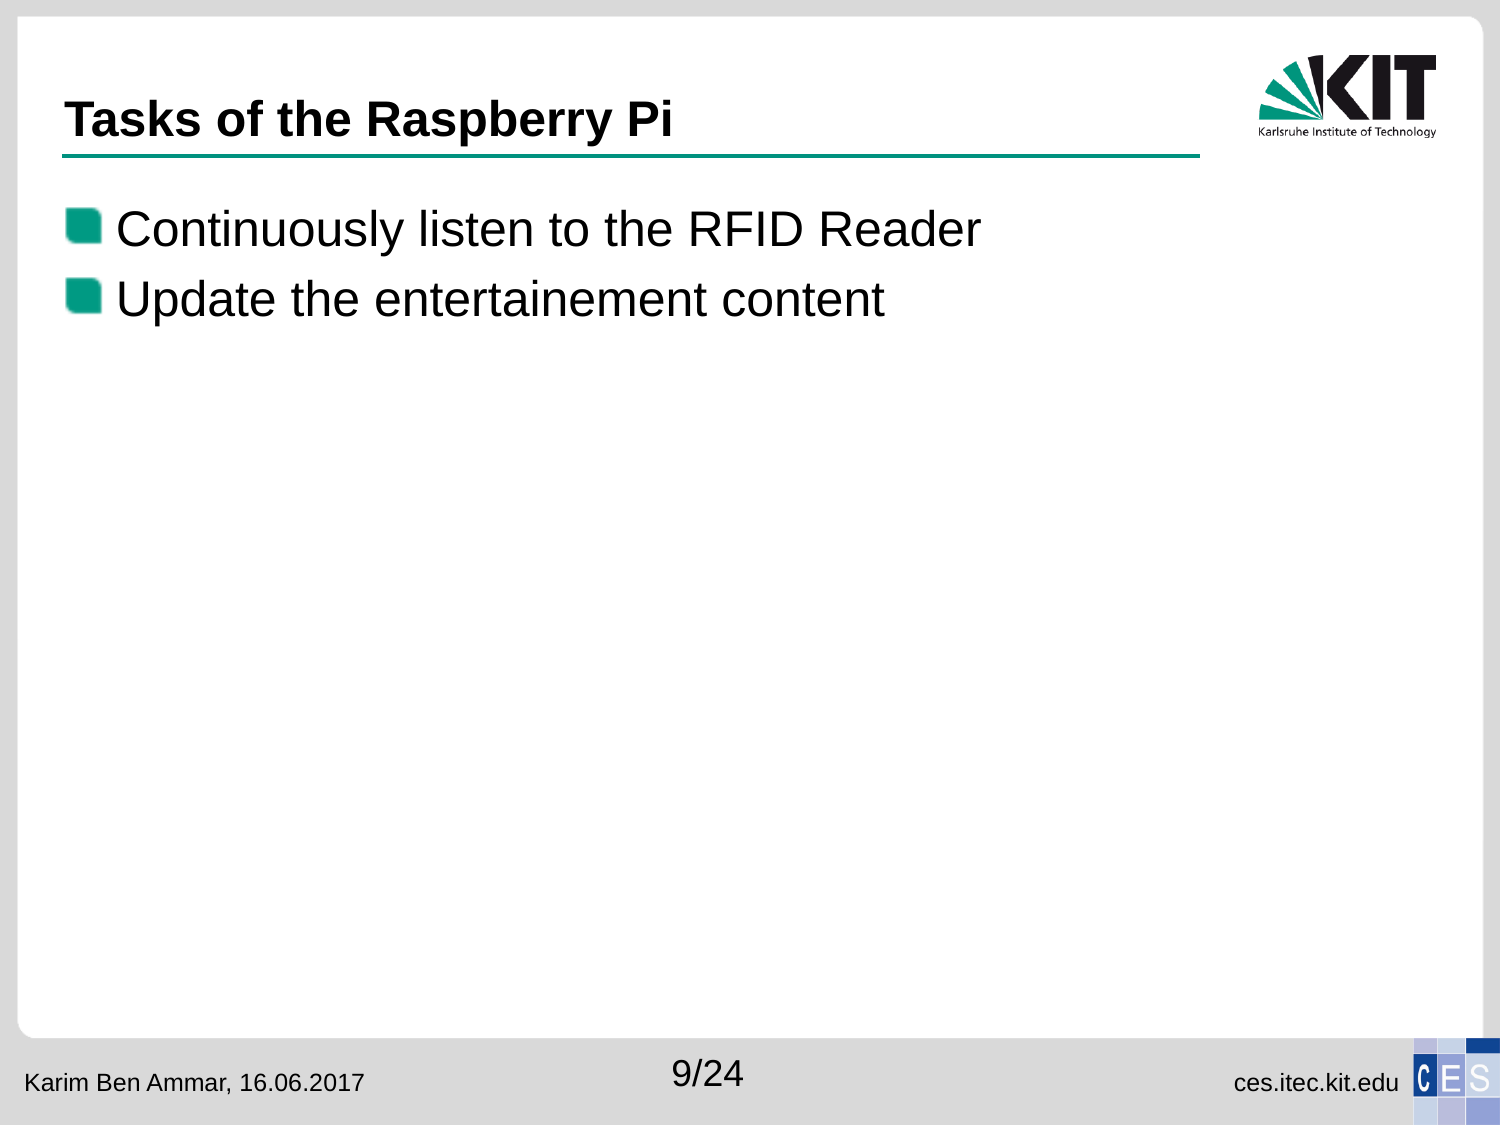

# Tasks of the Raspberry Pi
Continuously listen to the RFID Reader
Update the entertainement content
9/24